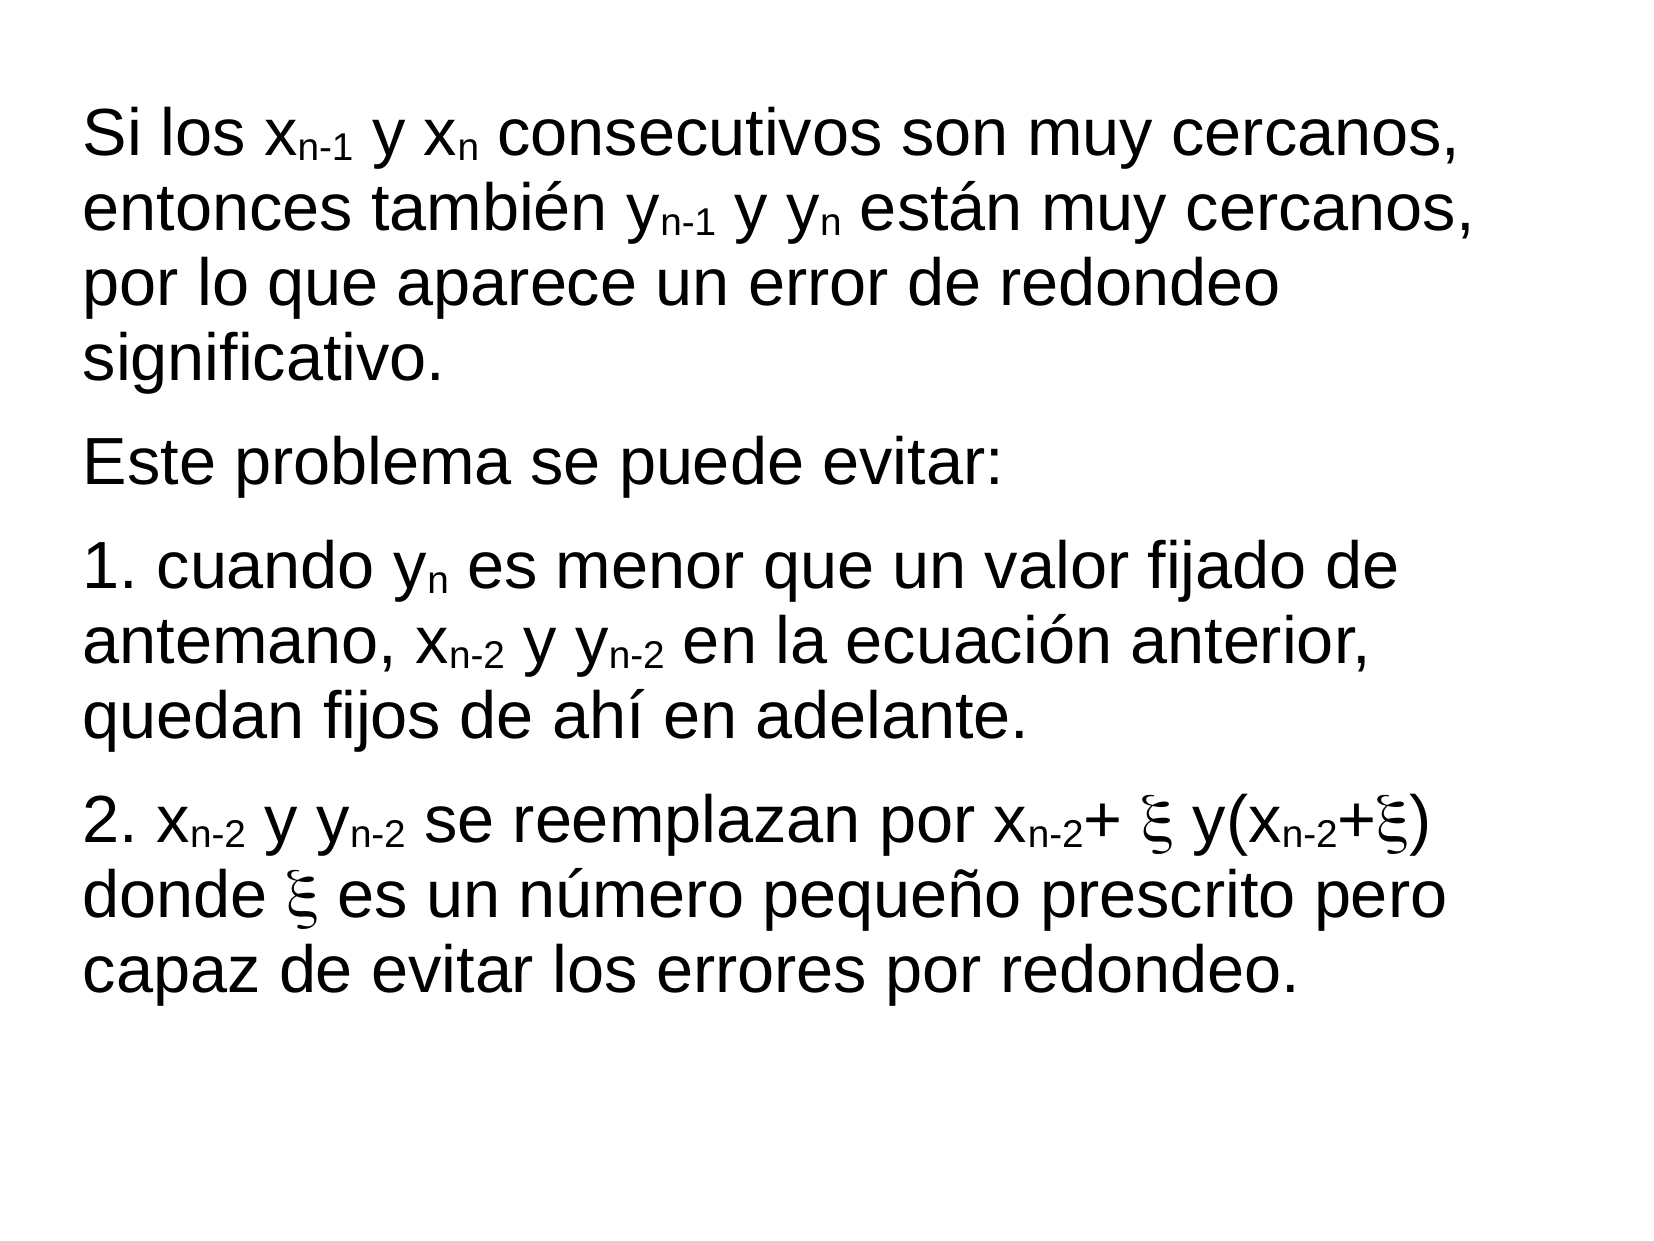

# Si los xn-1 y xn consecutivos son muy cercanos, entonces también yn-1 y yn están muy cercanos, por lo que aparece un error de redondeo significativo.
Este problema se puede evitar:
1. cuando yn es menor que un valor fijado de antemano, xn-2 y yn-2 en la ecuación anterior, quedan fijos de ahí en adelante.
2. xn-2 y yn-2 se reemplazan por xn-2+ x y(xn-2+x) donde x es un número pequeño prescrito pero capaz de evitar los errores por redondeo.